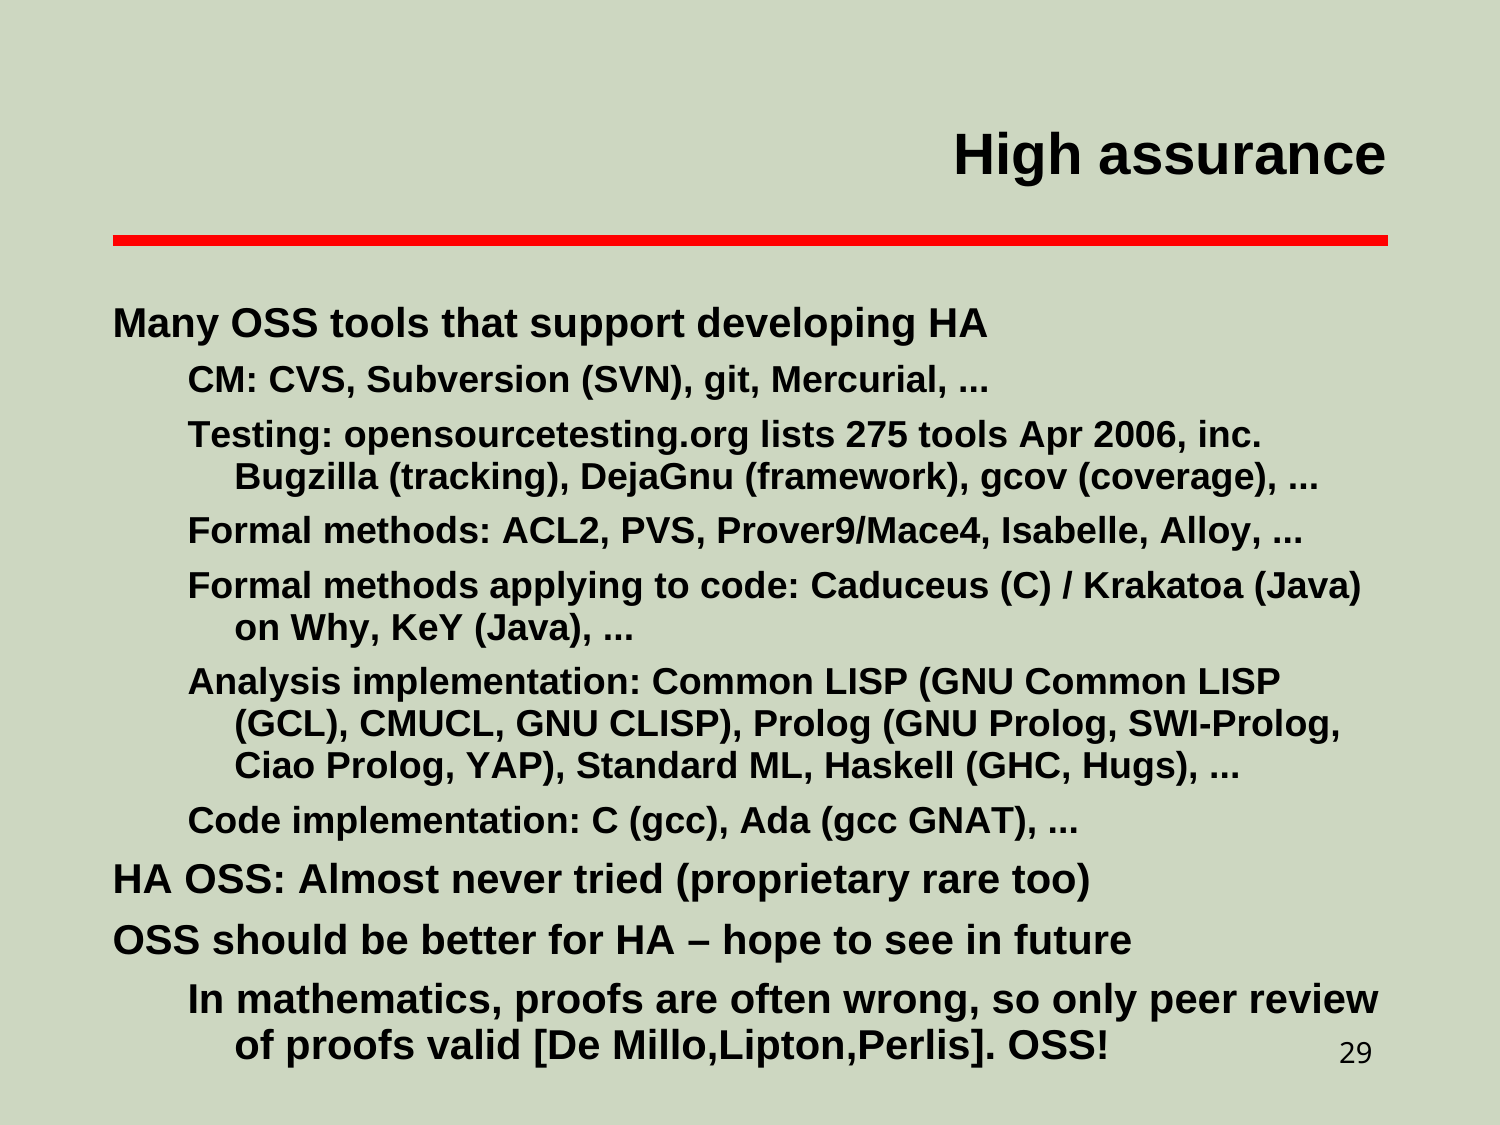

# High assurance
Many OSS tools that support developing HA
CM: CVS, Subversion (SVN), git, Mercurial, ...
Testing: opensourcetesting.org lists 275 tools Apr 2006, inc. Bugzilla (tracking), DejaGnu (framework), gcov (coverage), ...
Formal methods: ACL2, PVS, Prover9/Mace4, Isabelle, Alloy, ...
Formal methods applying to code: Caduceus (C) / Krakatoa (Java) on Why, KeY (Java), ...
Analysis implementation: Common LISP (GNU Common LISP (GCL), CMUCL, GNU CLISP), Prolog (GNU Prolog, SWI-Prolog, Ciao Prolog, YAP), Standard ML, Haskell (GHC, Hugs), ...
Code implementation: C (gcc), Ada (gcc GNAT), ...
HA OSS: Almost never tried (proprietary rare too)
OSS should be better for HA – hope to see in future
In mathematics, proofs are often wrong, so only peer review of proofs valid [De Millo,Lipton,Perlis]. OSS!